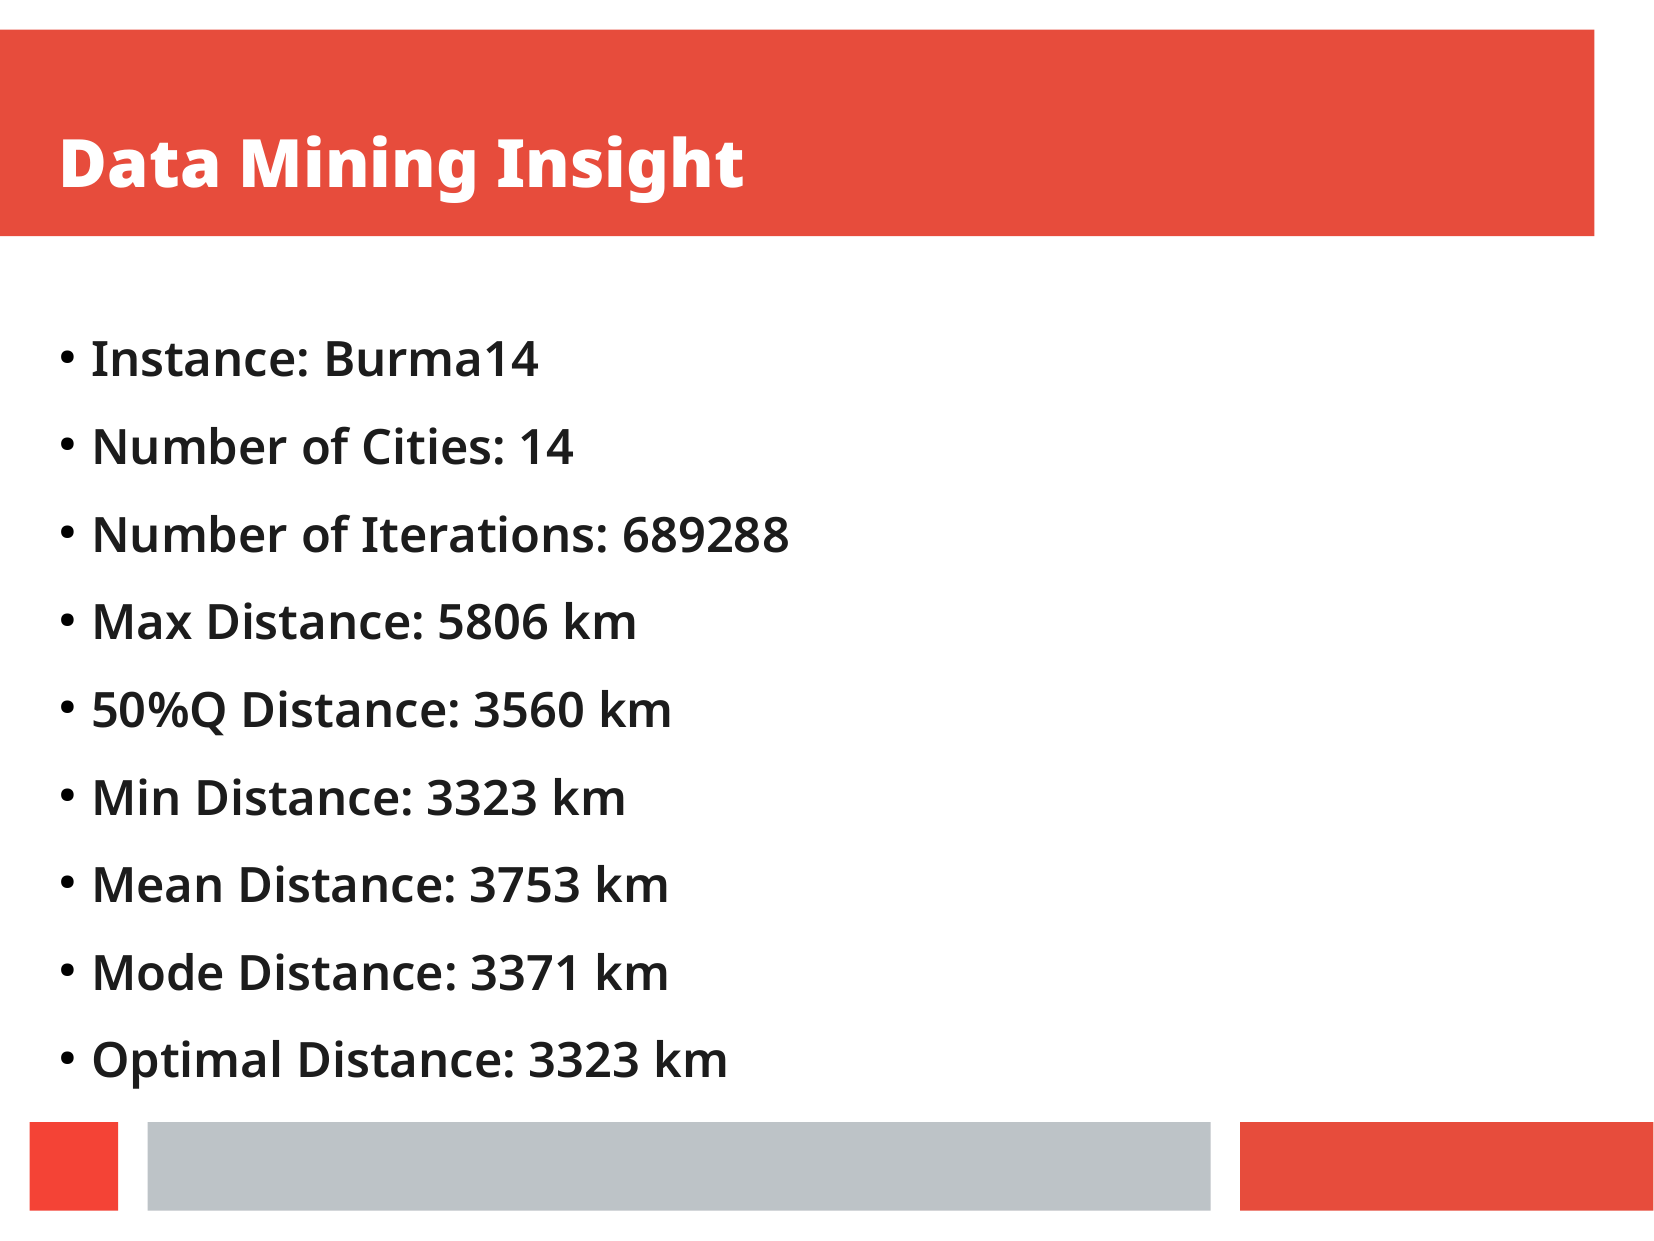

# Data Mining Insight
Instance: Burma14
Number of Cities: 14
Number of Iterations: 689288
Max Distance: 5806 km
50%Q Distance: 3560 km
Min Distance: 3323 km
Mean Distance: 3753 km
Mode Distance: 3371 km
Optimal Distance: 3323 km